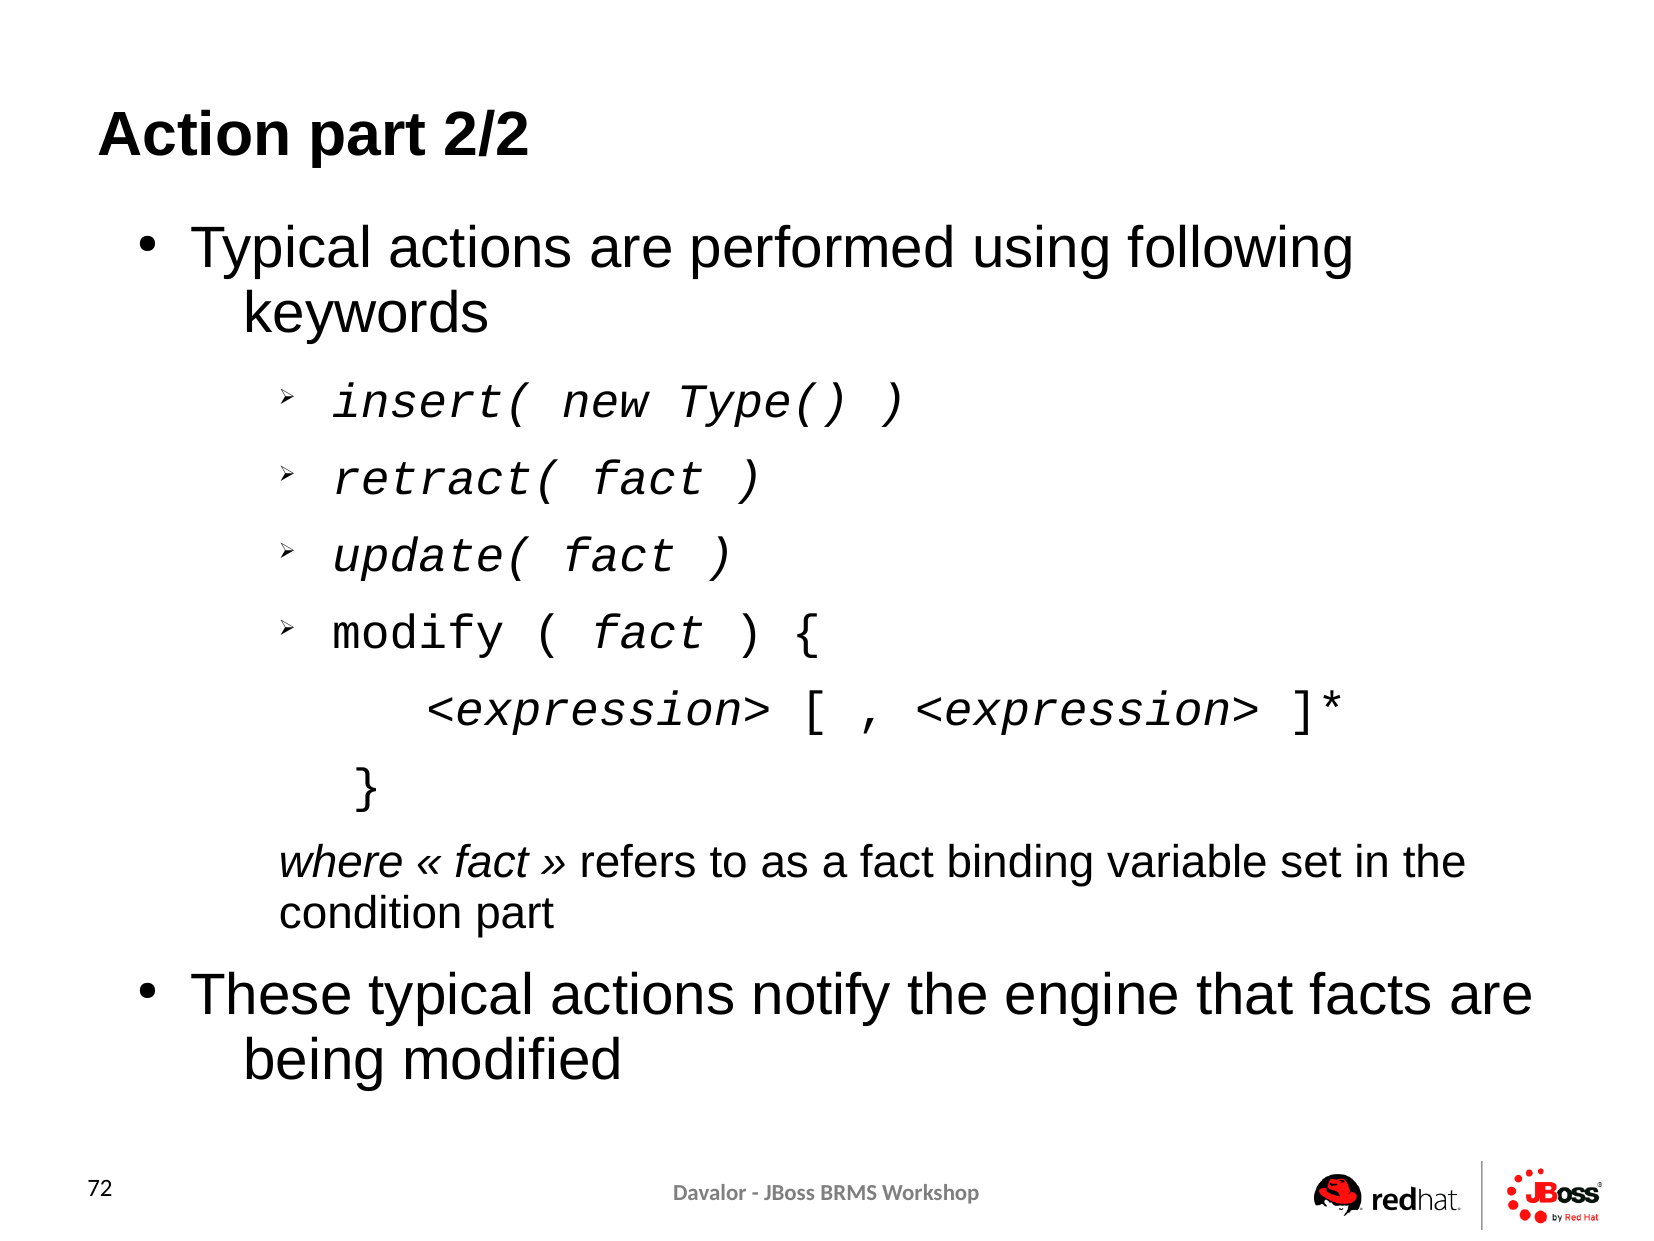

# Action part 2/2
Typical actions are performed using following keywords
insert( new Type() )
retract( fact )
update( fact )
modify ( fact ) {
		<expression> [ , <expression> ]*
	}
where « fact » refers to as a fact binding variable set in the condition part
These typical actions notify the engine that facts are being modified